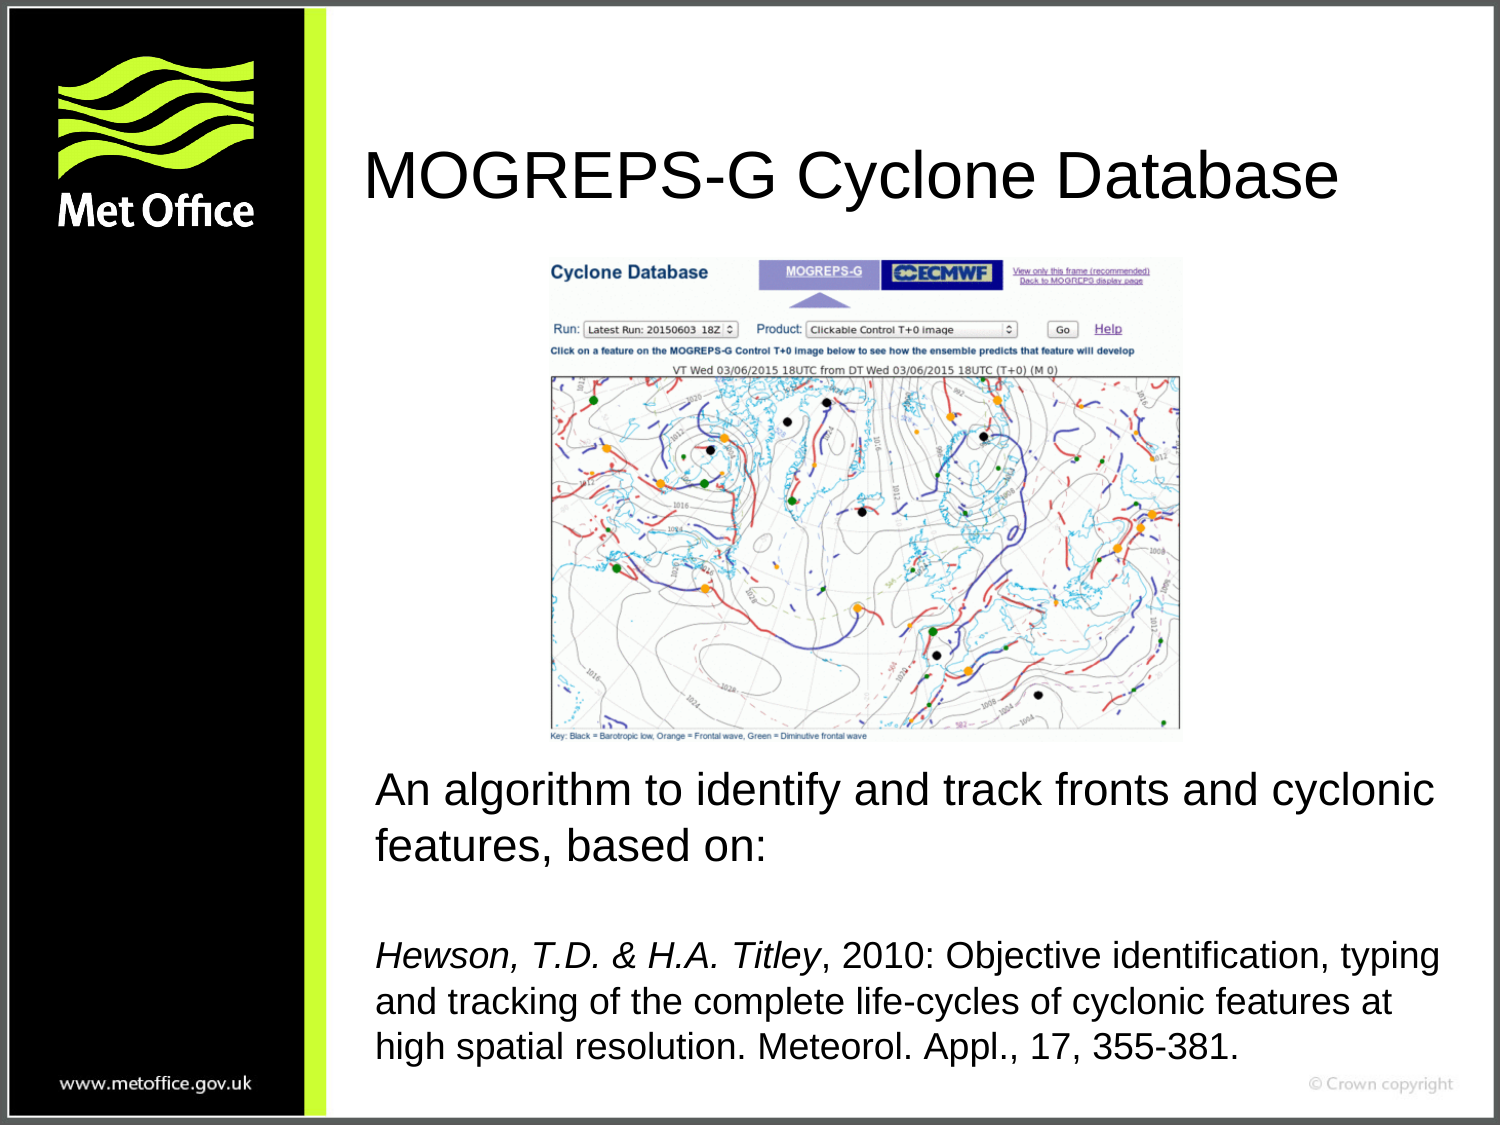

# MOGREPS-G Cyclone Database
An algorithm to identify and track fronts and cyclonic features, based on:
Hewson, T.D. & H.A. Titley, 2010: Objective identification, typing and tracking of the complete life-cycles of cyclonic features at high spatial resolution. Meteorol. Appl., 17, 355-381.